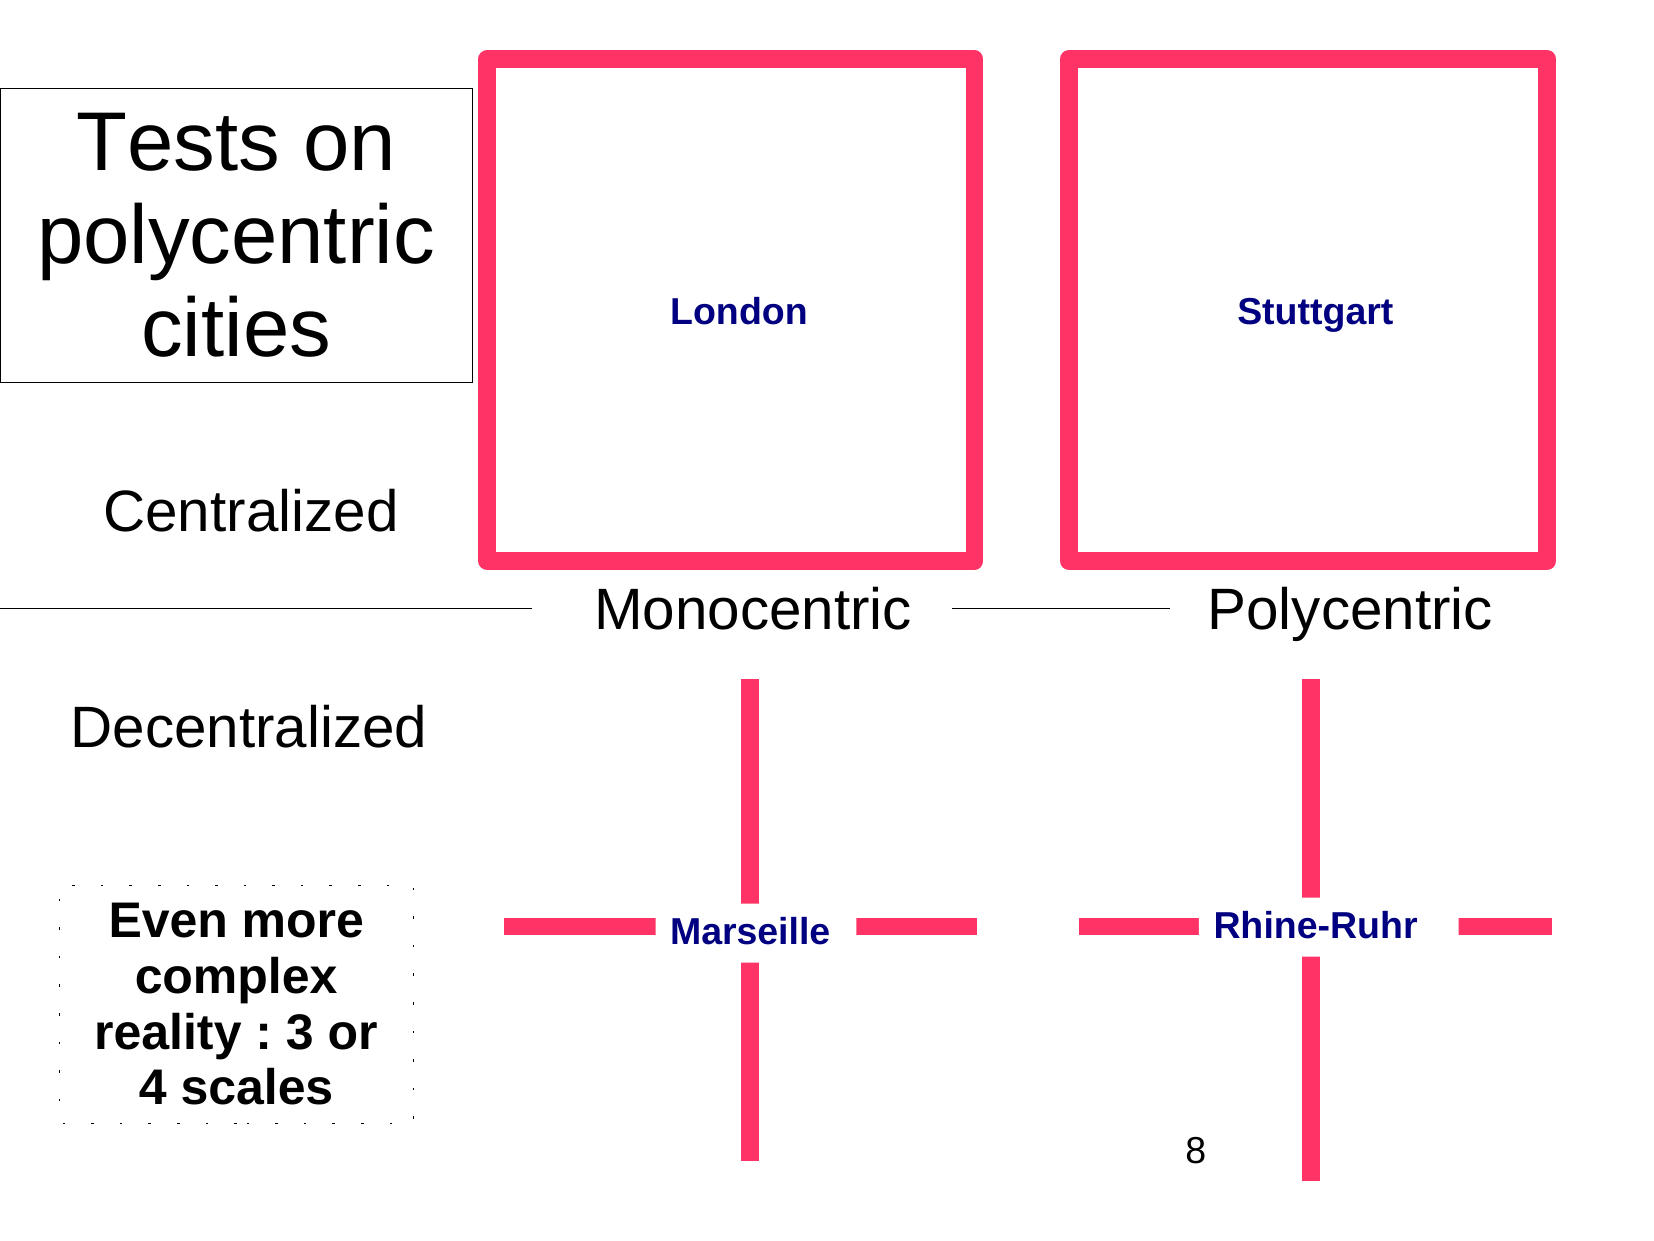

Tests on polycentric cities
London
Stuttgart
Centralized
Monocentric
Polycentric
Decentralized
Even more complex reality : 3 or 4 scales
Rhine-Ruhr
Marseille
8